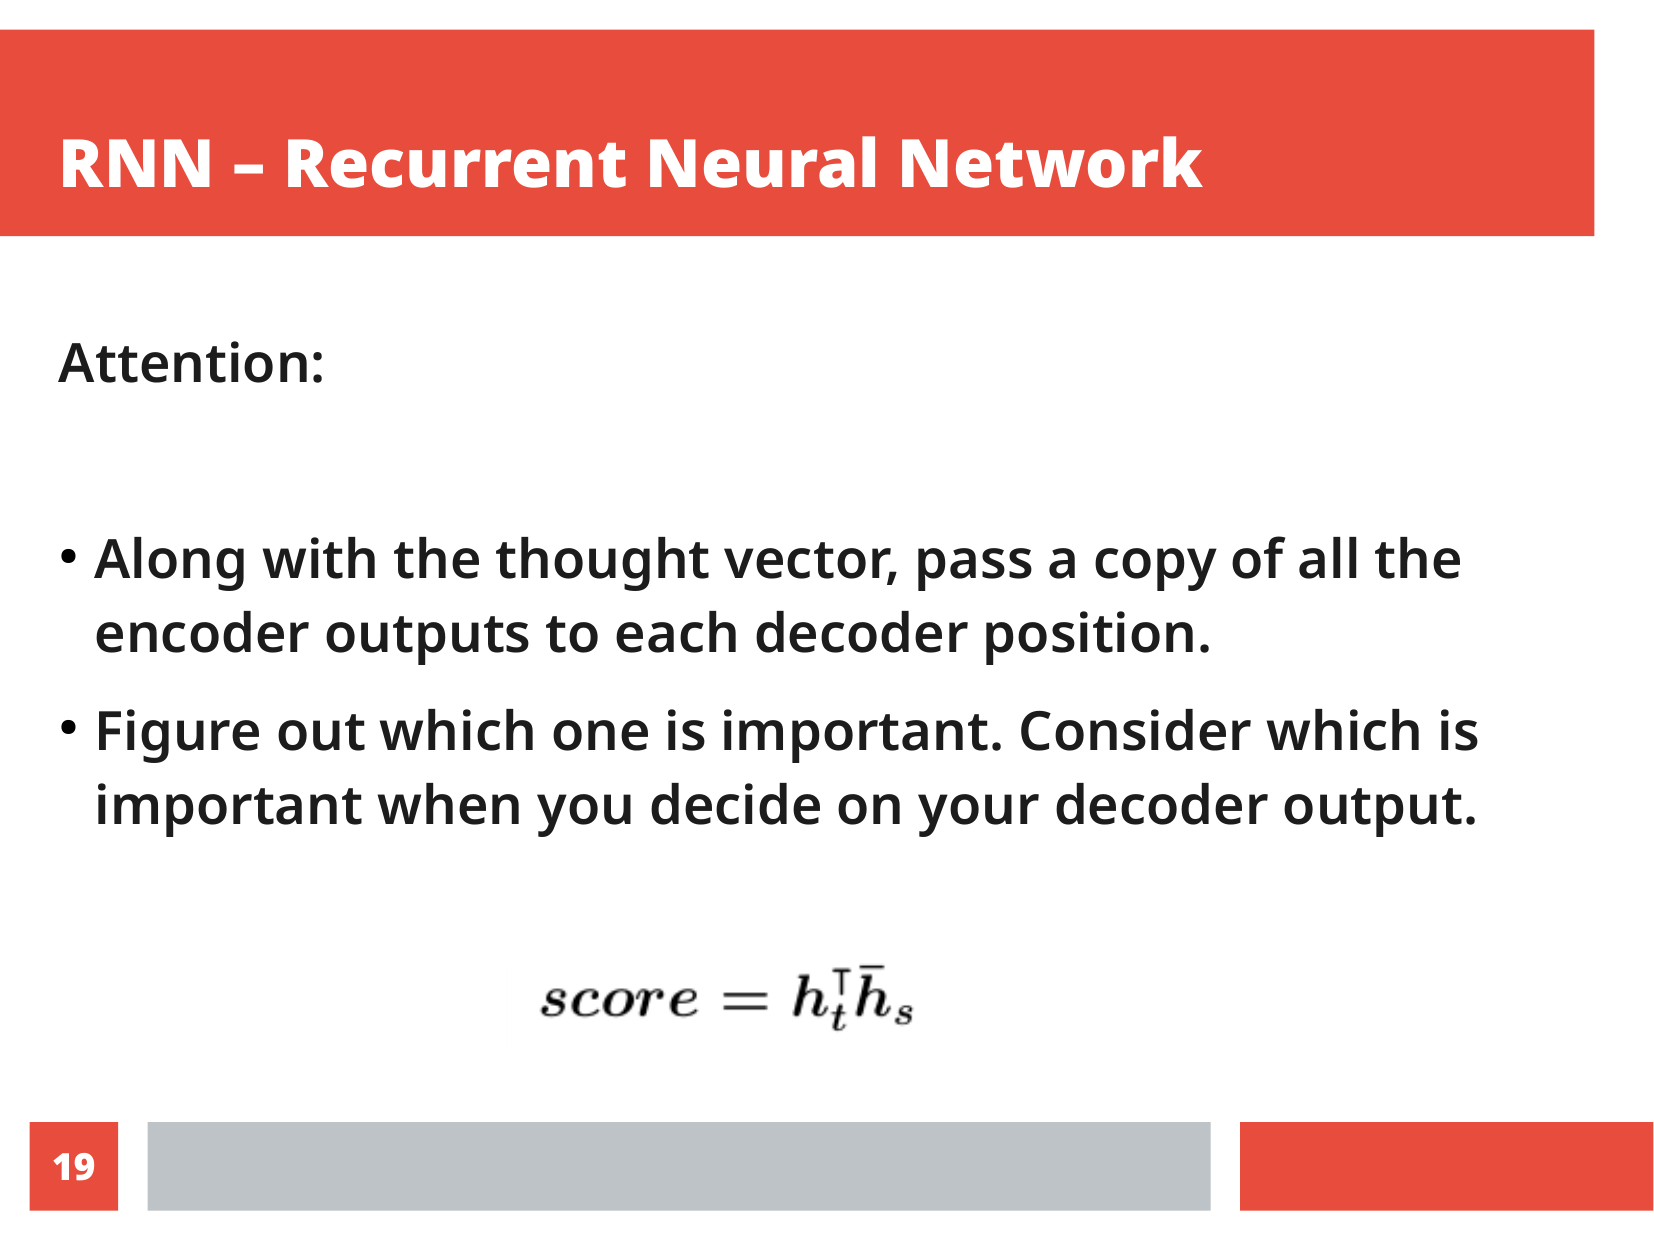

# RNN – Recurrent Neural Network
Attention:
Along with the thought vector, pass a copy of all the encoder outputs to each decoder position.
Figure out which one is important. Consider which is important when you decide on your decoder output.
19